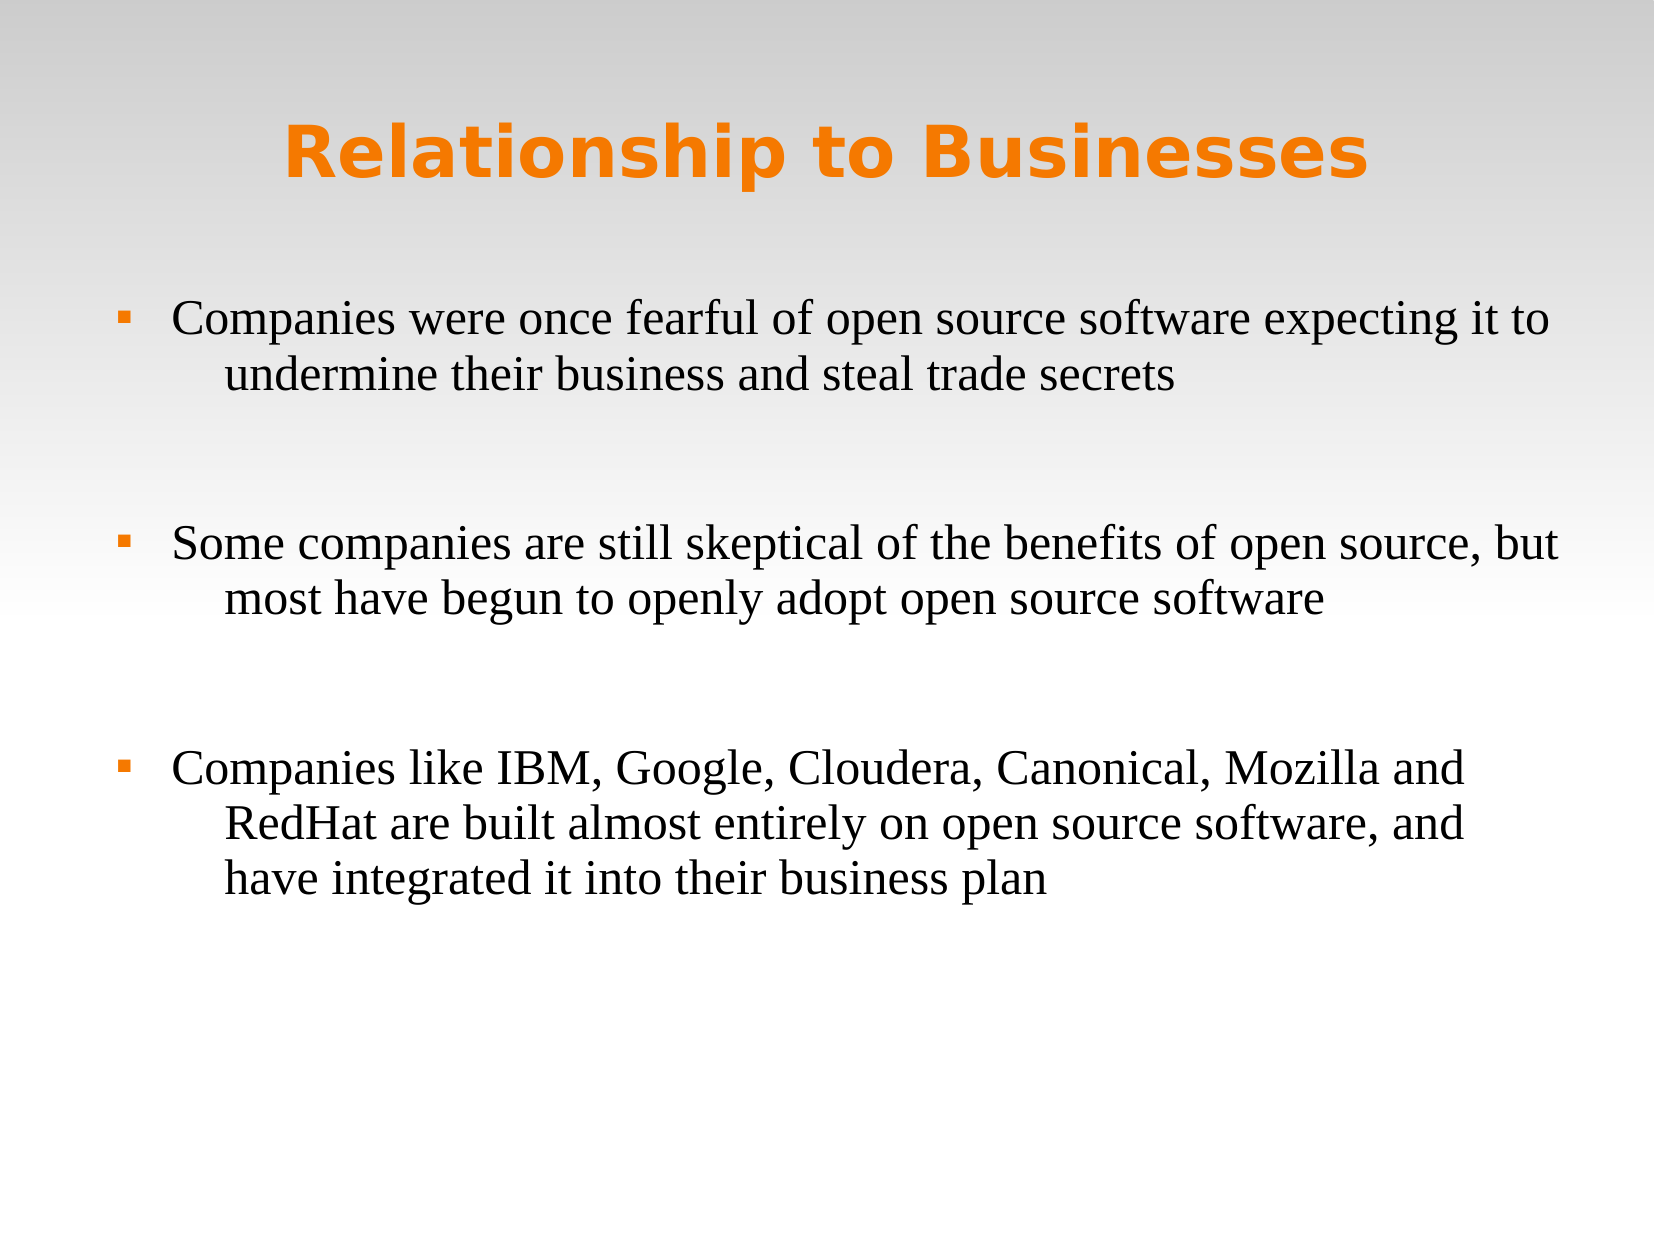

# Relationship to Businesses
Companies were once fearful of open source software expecting it to undermine their business and steal trade secrets
Some companies are still skeptical of the benefits of open source, but most have begun to openly adopt open source software
Companies like IBM, Google, Cloudera, Canonical, Mozilla and RedHat are built almost entirely on open source software, and have integrated it into their business plan